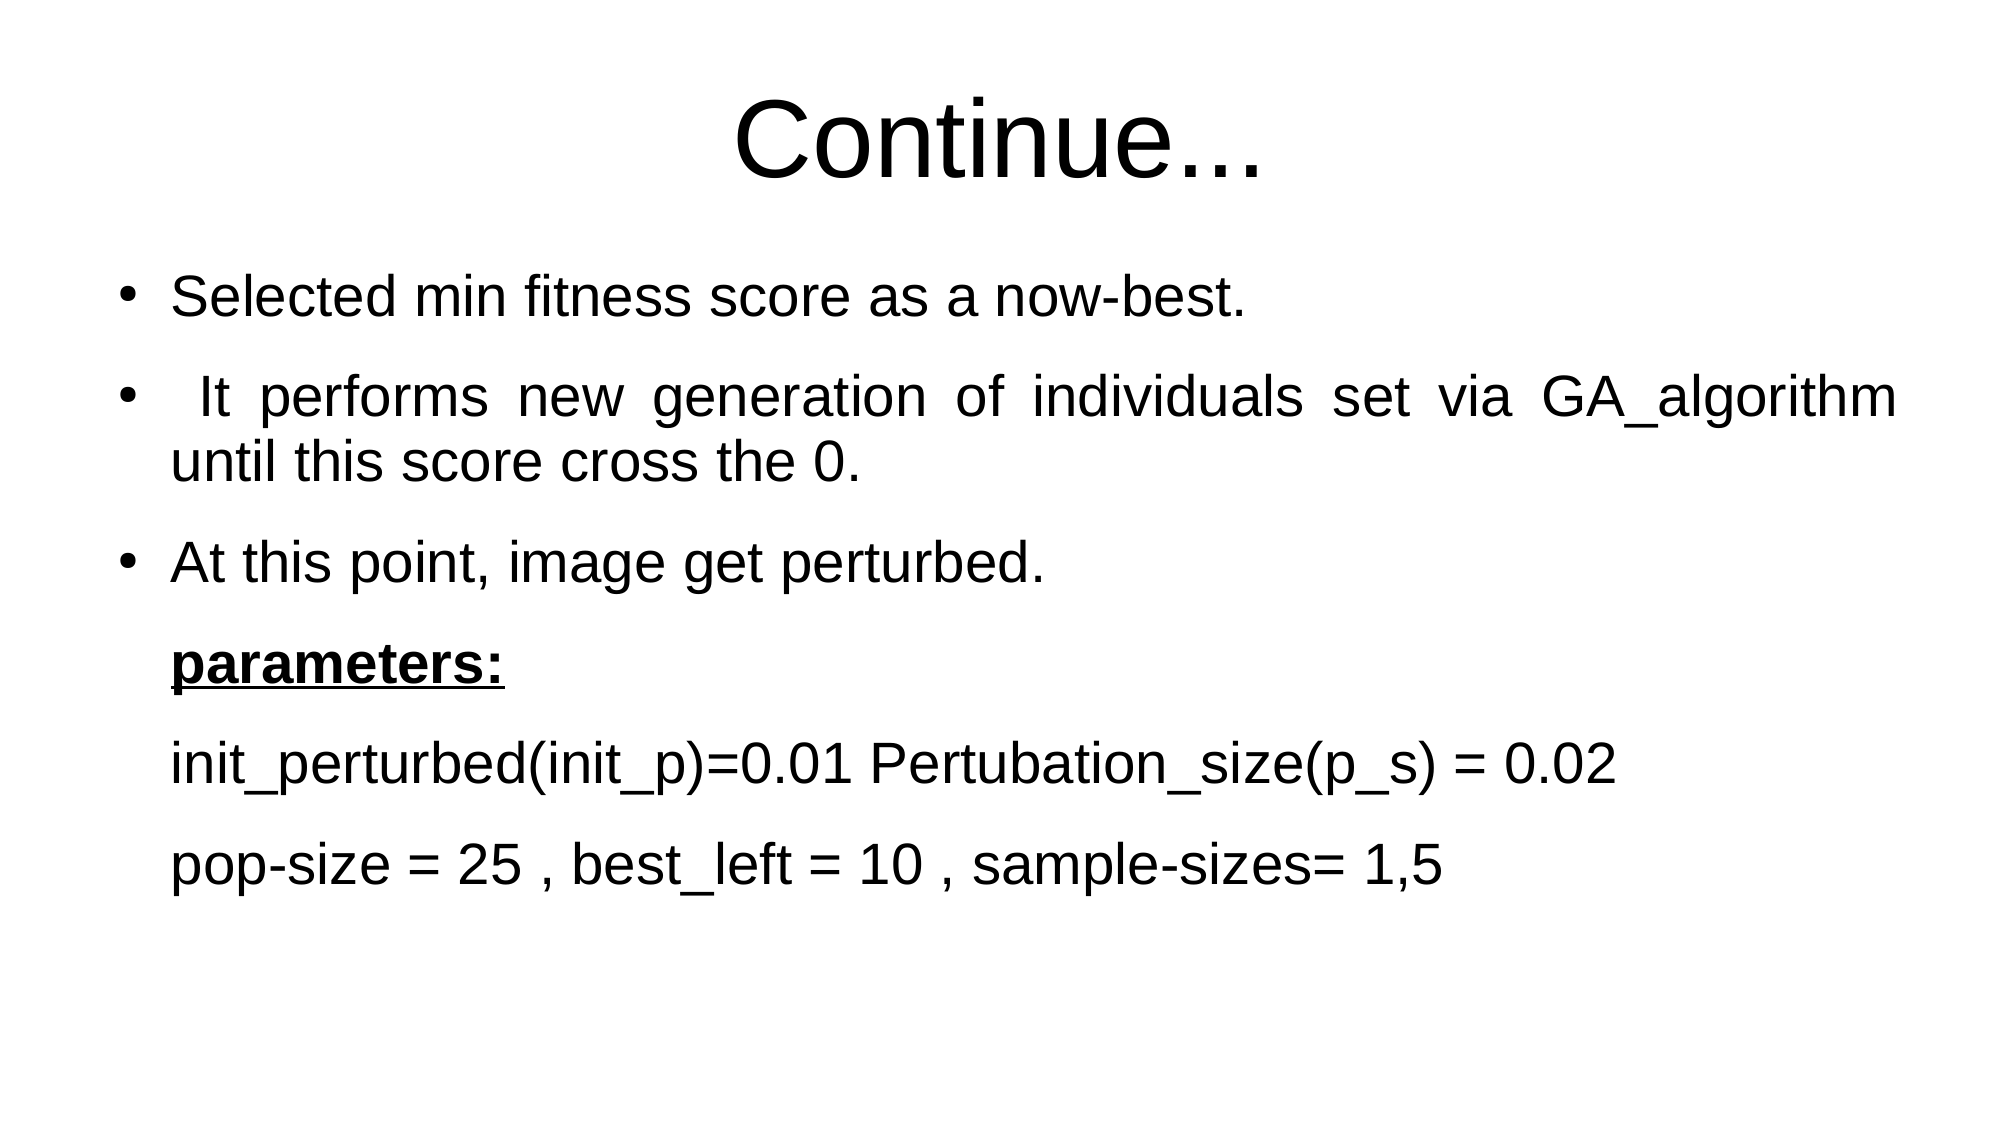

# Continue...
Selected min fitness score as a now-best.
 It performs new generation of individuals set via GA_algorithm until this score cross the 0.
At this point, image get perturbed.
parameters:
init_perturbed(init_p)=0.01 Pertubation_size(p_s) = 0.02
pop-size = 25 , best_left = 10 , sample-sizes= 1,5